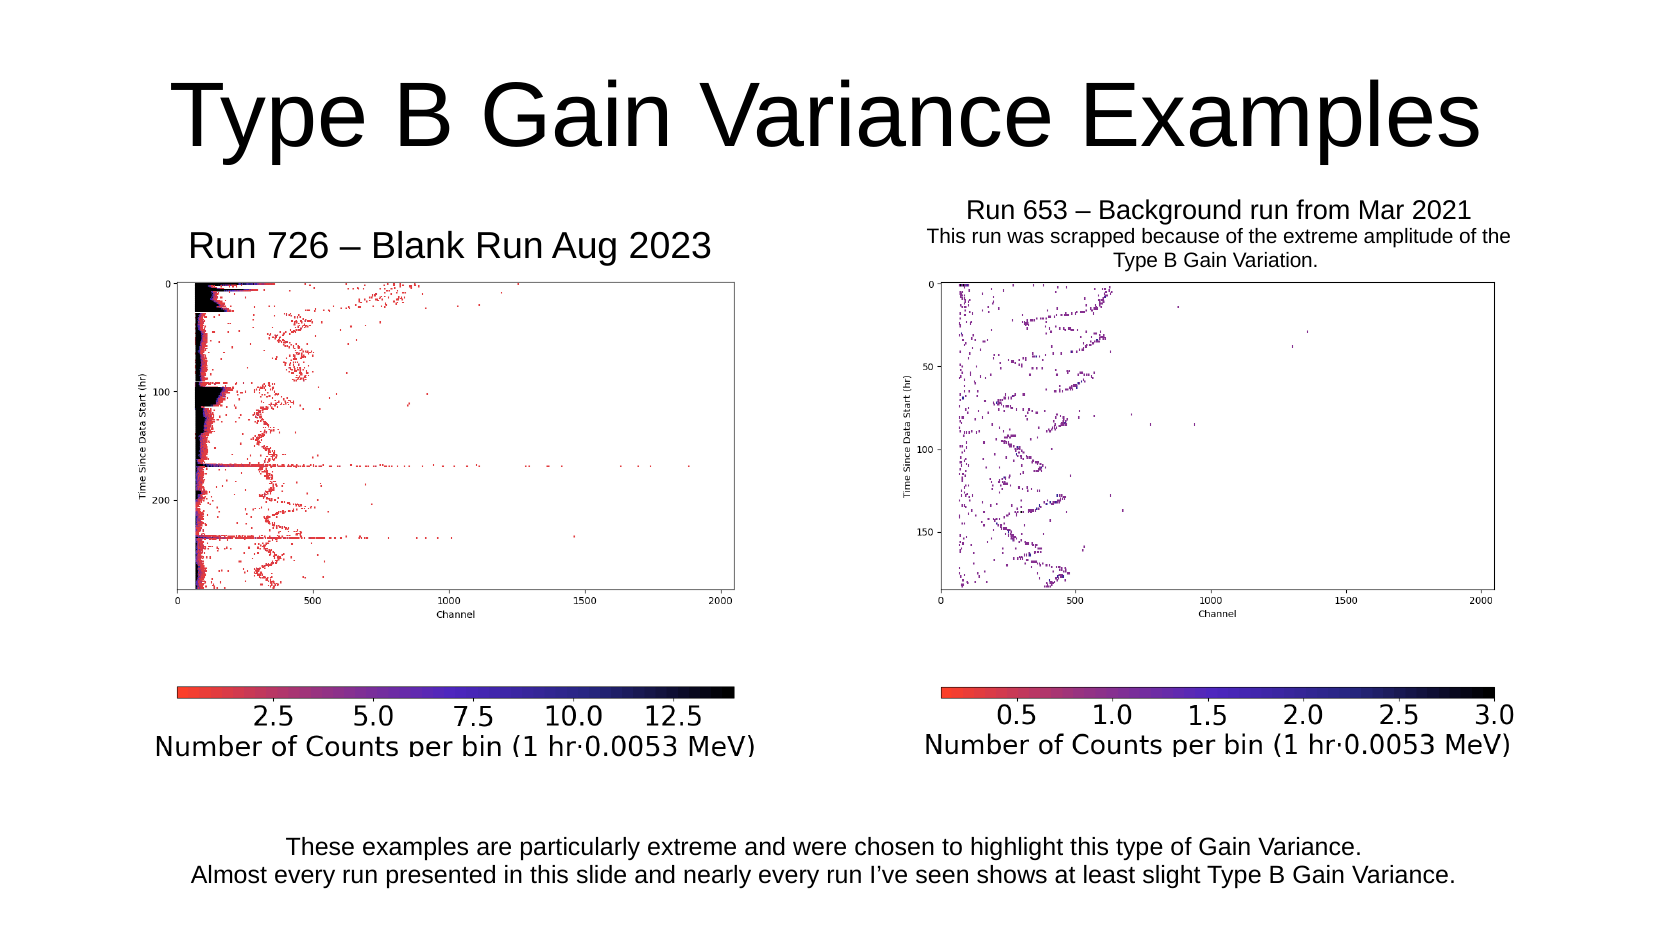

# Type B Gain Variance Examples
Run 653 – Background run from Mar 2021
Run 726 – Blank Run Aug 2023
This run was scrapped because of the extreme amplitude of the Type B Gain Variation.
These examples are particularly extreme and were chosen to highlight this type of Gain Variance.
Almost every run presented in this slide and nearly every run I’ve seen shows at least slight Type B Gain Variance.